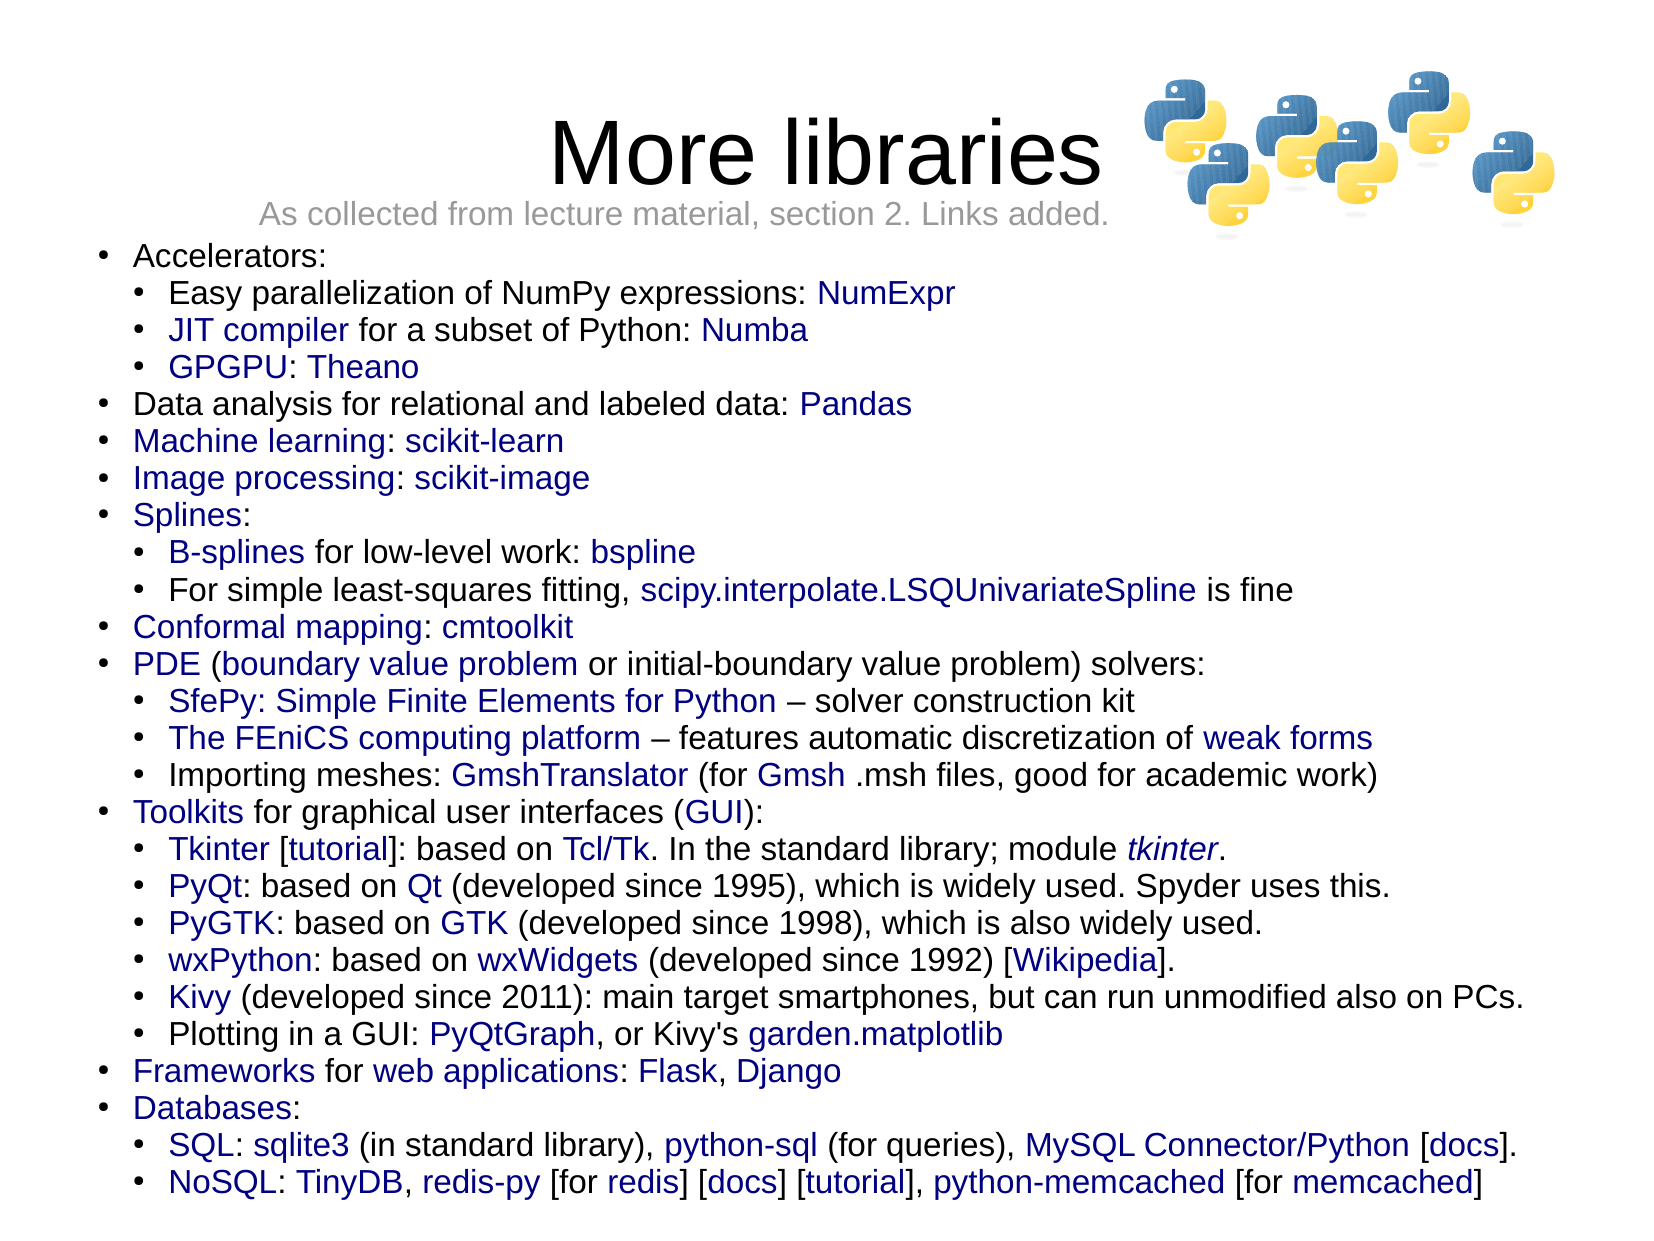

# More libraries
As collected from lecture material, section 2. Links added.
Accelerators:
Easy parallelization of NumPy expressions: NumExpr
JIT compiler for a subset of Python: Numba
GPGPU: Theano
Data analysis for relational and labeled data: Pandas
Machine learning: scikit-learn
Image processing: scikit-image
Splines:
B-splines for low-level work: bspline
For simple least-squares fitting, scipy.interpolate.LSQUnivariateSpline is fine
Conformal mapping: cmtoolkit
PDE (boundary value problem or initial-boundary value problem) solvers:
SfePy: Simple Finite Elements for Python – solver construction kit
The FEniCS computing platform – features automatic discretization of weak forms
Importing meshes: GmshTranslator (for Gmsh .msh files, good for academic work)
Toolkits for graphical user interfaces (GUI):
Tkinter [tutorial]: based on Tcl/Tk. In the standard library; module tkinter.
PyQt: based on Qt (developed since 1995), which is widely used. Spyder uses this.
PyGTK: based on GTK (developed since 1998), which is also widely used.
wxPython: based on wxWidgets (developed since 1992) [Wikipedia].
Kivy (developed since 2011): main target smartphones, but can run unmodified also on PCs.
Plotting in a GUI: PyQtGraph, or Kivy's garden.matplotlib
Frameworks for web applications: Flask, Django
Databases:
SQL: sqlite3 (in standard library), python-sql (for queries), MySQL Connector/Python [docs].
NoSQL: TinyDB, redis-py [for redis] [docs] [tutorial], python-memcached [for memcached]